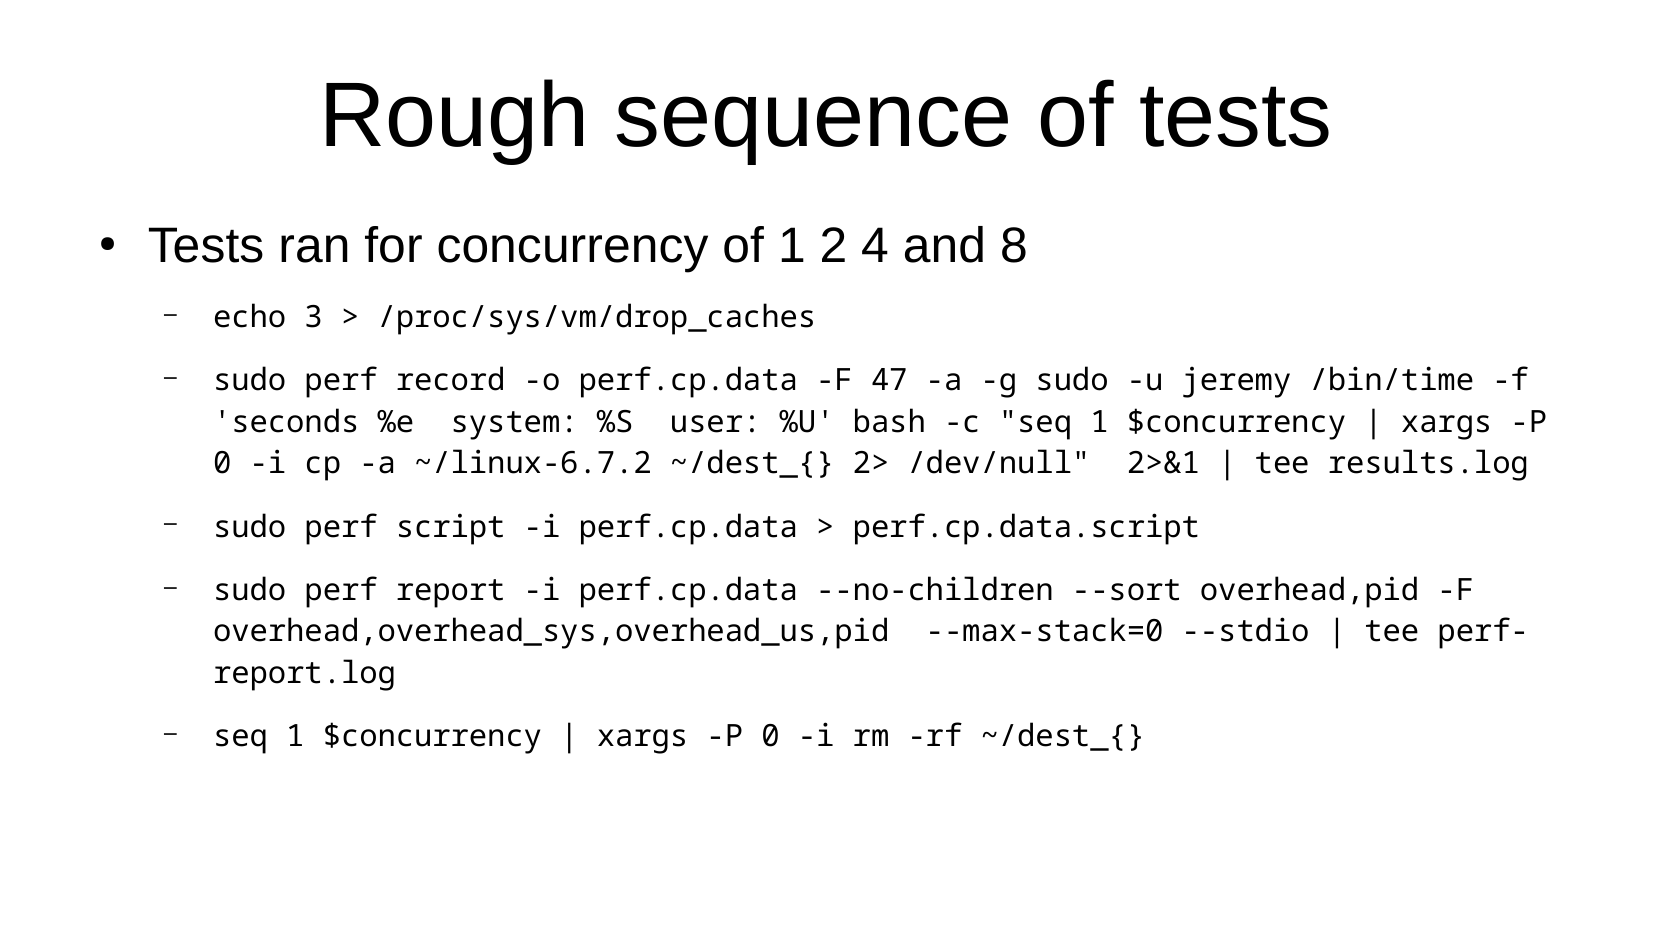

# Rough sequence of tests
Tests ran for concurrency of 1 2 4 and 8
echo 3 > /proc/sys/vm/drop_caches
sudo perf record -o perf.cp.data -F 47 -a -g sudo -u jeremy /bin/time -f 'seconds %e system: %S user: %U' bash -c "seq 1 $concurrency | xargs -P 0 -i cp -a ~/linux-6.7.2 ~/dest_{} 2> /dev/null" 2>&1 | tee results.log
sudo perf script -i perf.cp.data > perf.cp.data.script
sudo perf report -i perf.cp.data --no-children --sort overhead,pid -F overhead,overhead_sys,overhead_us,pid --max-stack=0 --stdio | tee perf-report.log
seq 1 $concurrency | xargs -P 0 -i rm -rf ~/dest_{}